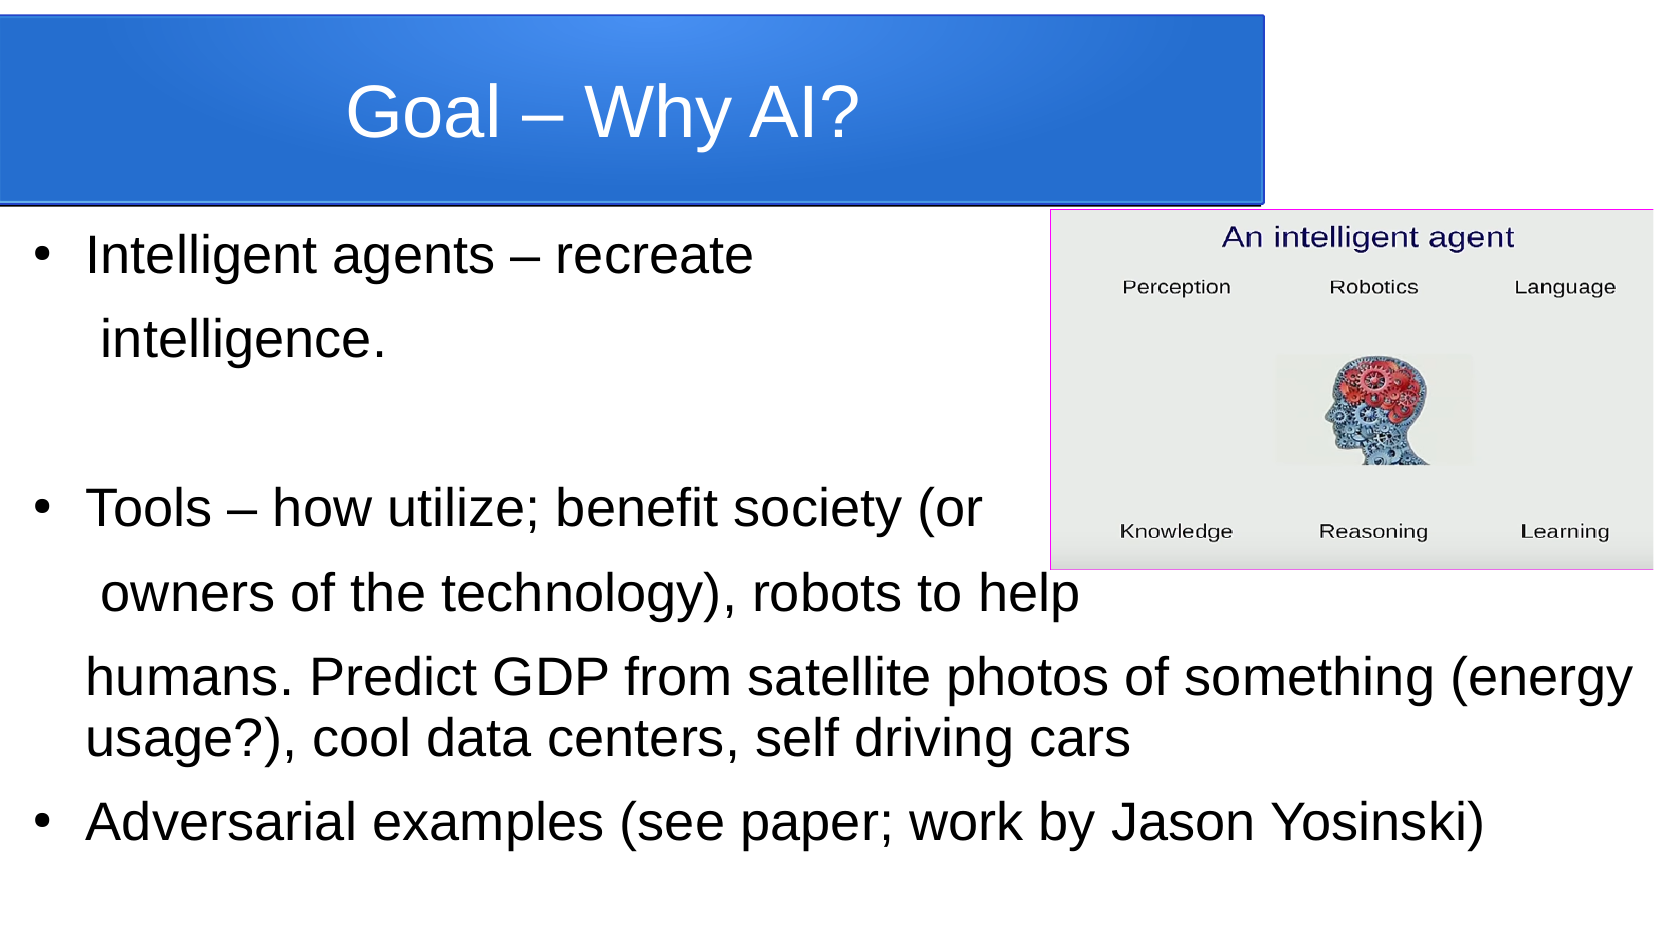

# Goal – Why AI?
Intelligent agents – recreate
 intelligence.
Tools – how utilize; benefit society (or
 owners of the technology), robots to help
humans. Predict GDP from satellite photos of something (energy usage?), cool data centers, self driving cars
Adversarial examples (see paper; work by Jason Yosinski)